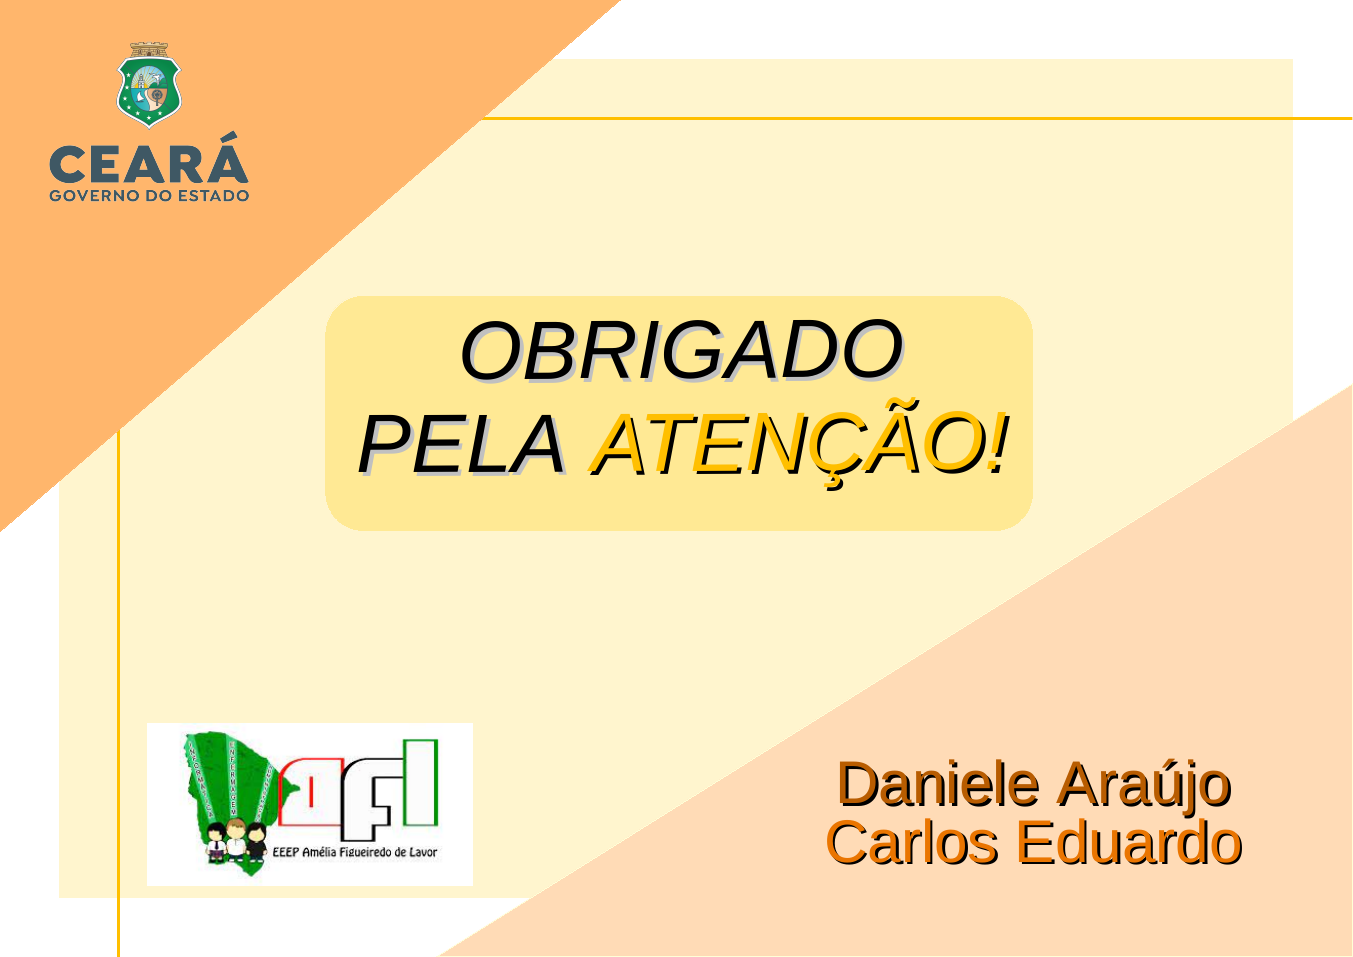

# OBRIGADO PELA ATENÇÃO!
Daniele Araújo
Carlos Eduardo